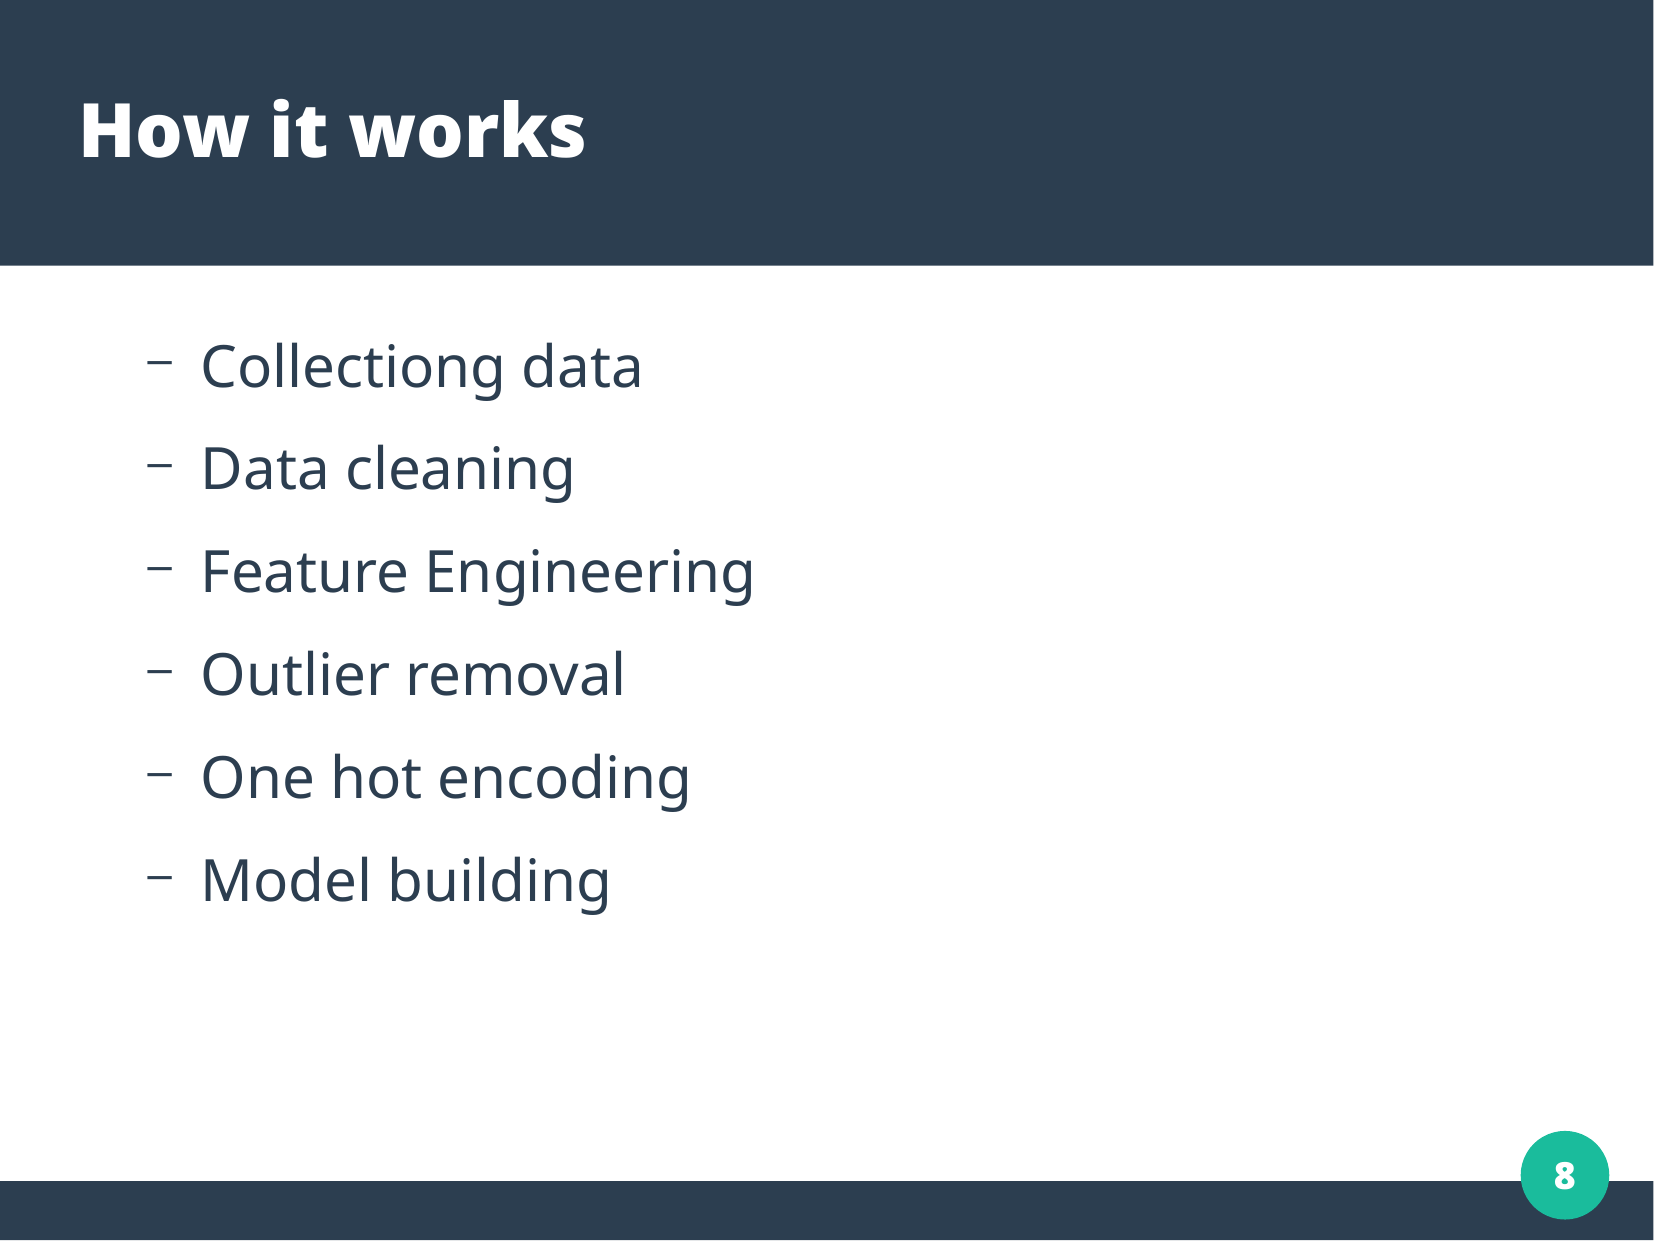

# How it works
Collectiong data
Data cleaning
Feature Engineering
Outlier removal
One hot encoding
Model building
8